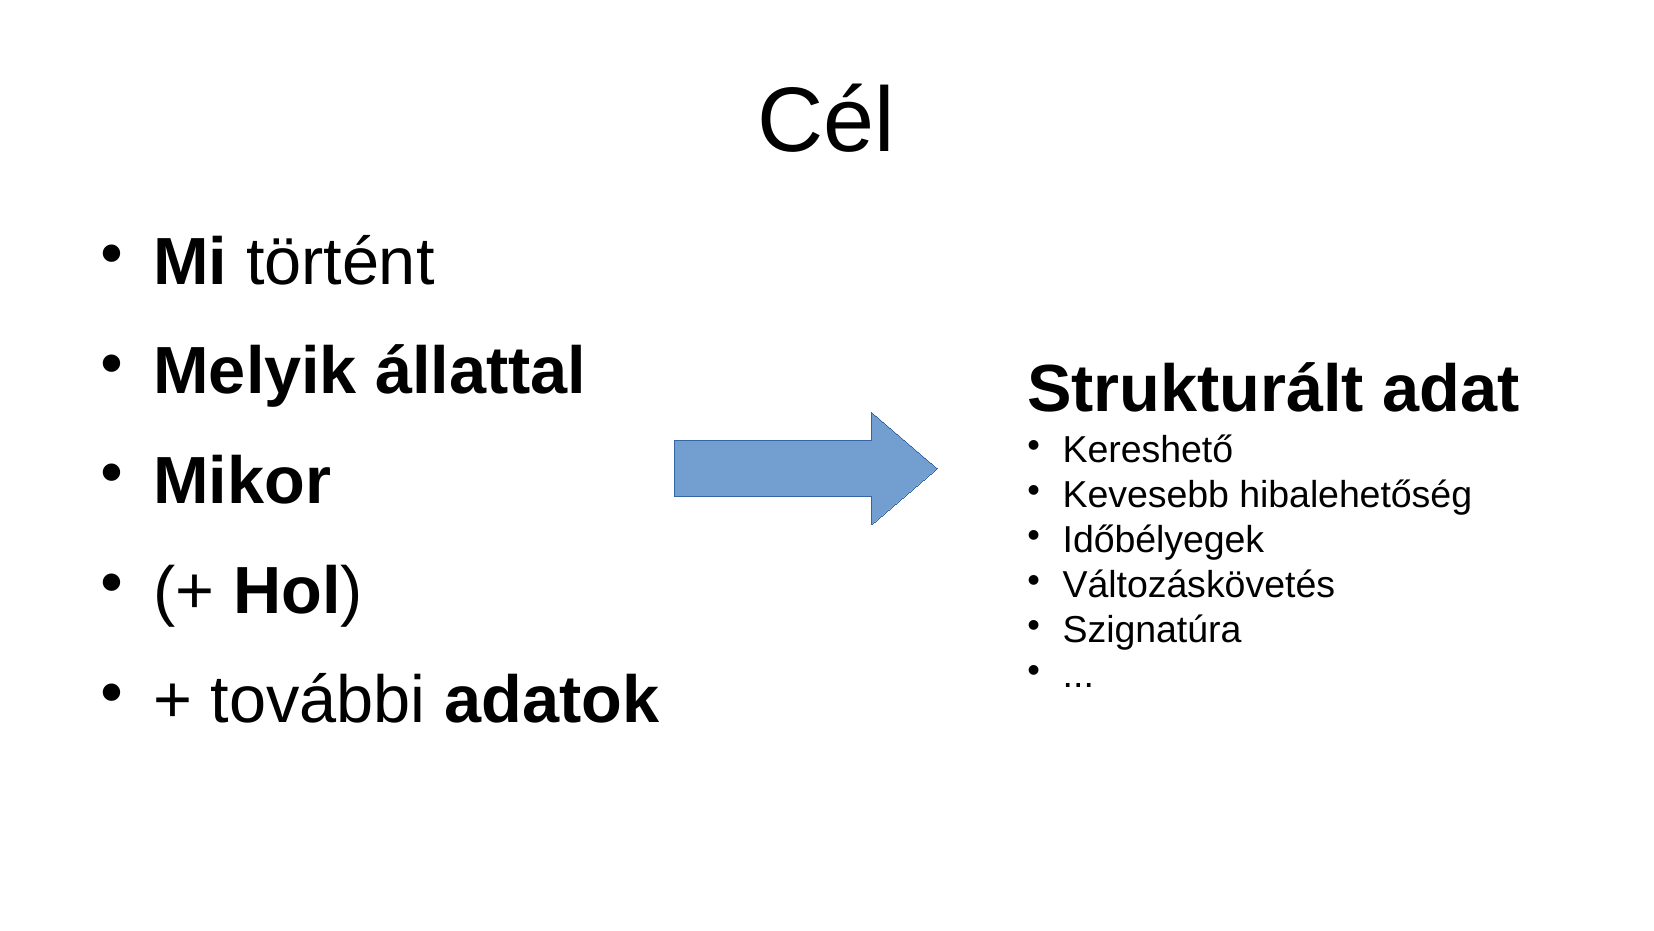

# Cél
Mi történt
Melyik állattal
Mikor
(+ Hol)
+ további adatok
Strukturált adat
Kereshető
Kevesebb hibalehetőség
Időbélyegek
Változáskövetés
Szignatúra
...